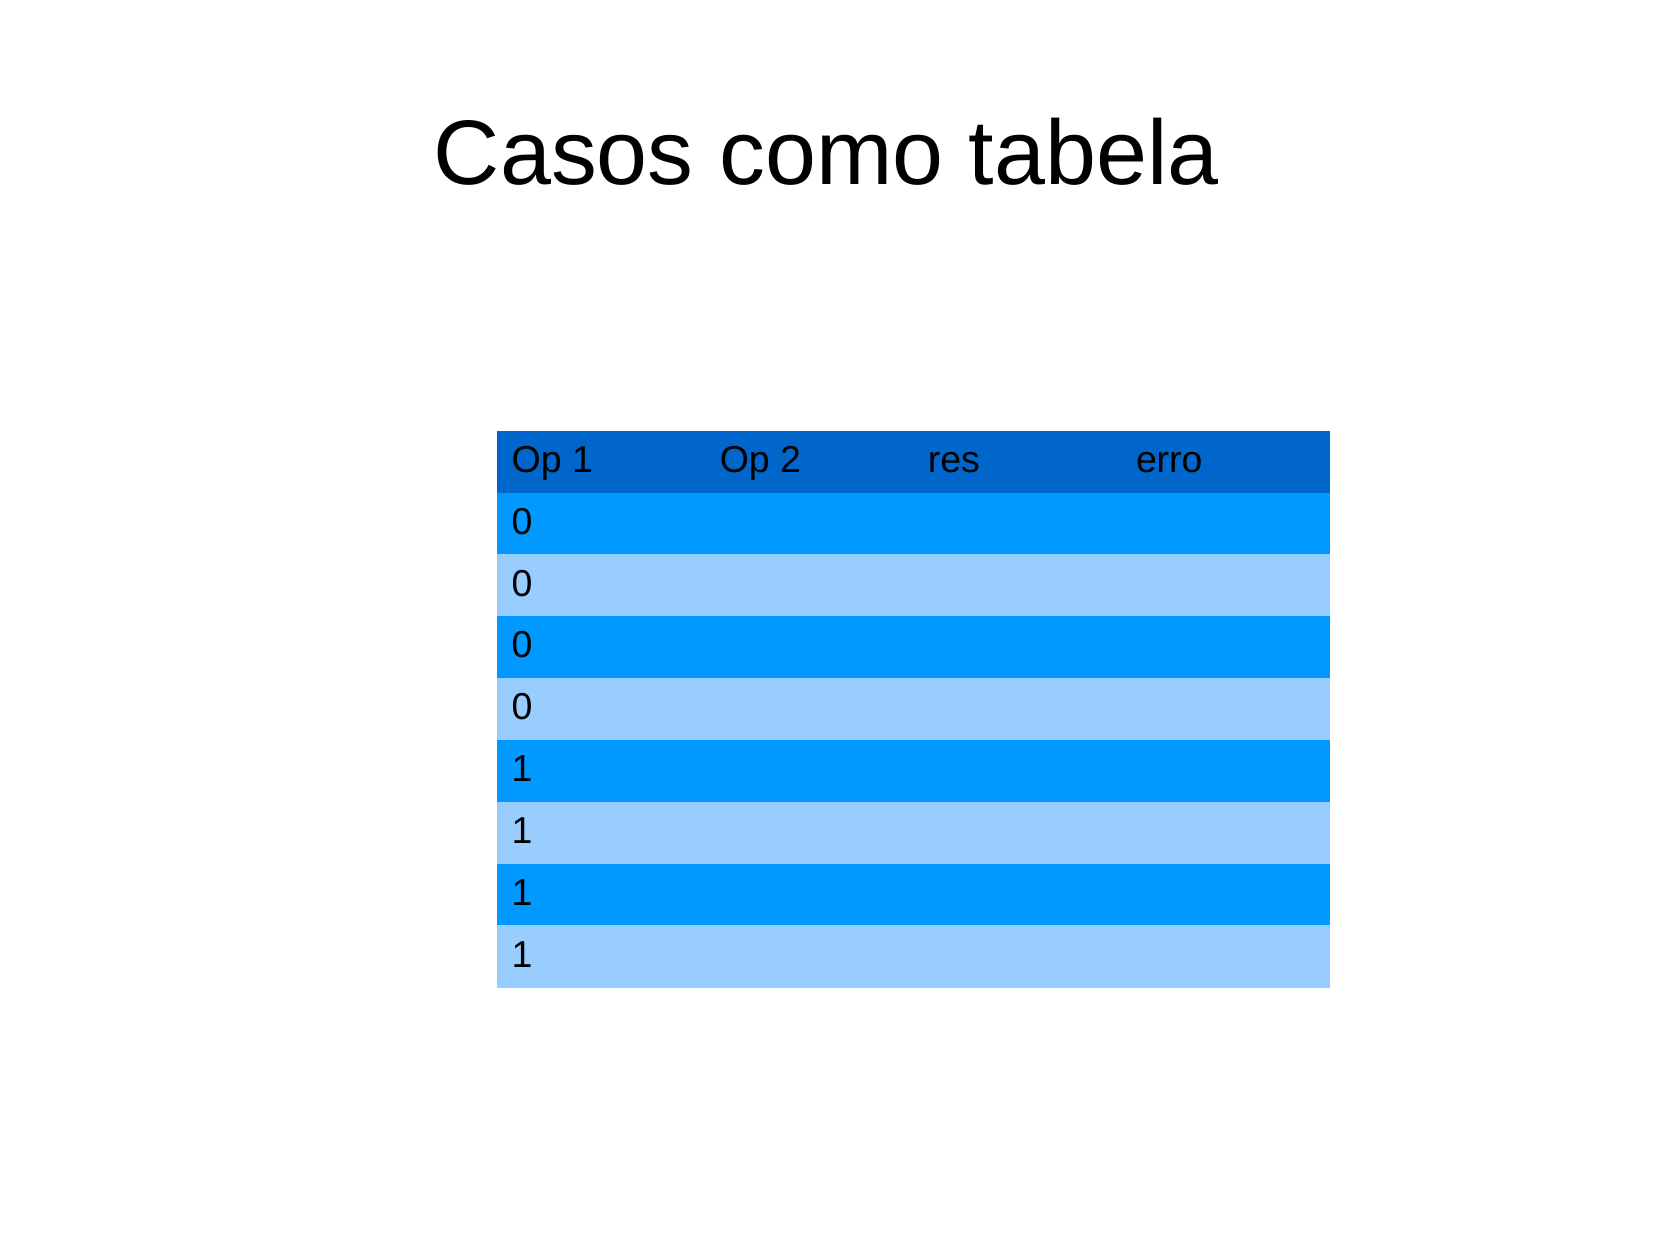

# Casos como tabela
| Op 1 | Op 2 | res | erro |
| --- | --- | --- | --- |
| 0 | | | |
| 0 | | | |
| 0 | | | |
| 0 | | | |
| 1 | | | |
| 1 | | | |
| 1 | | | |
| 1 | | | |